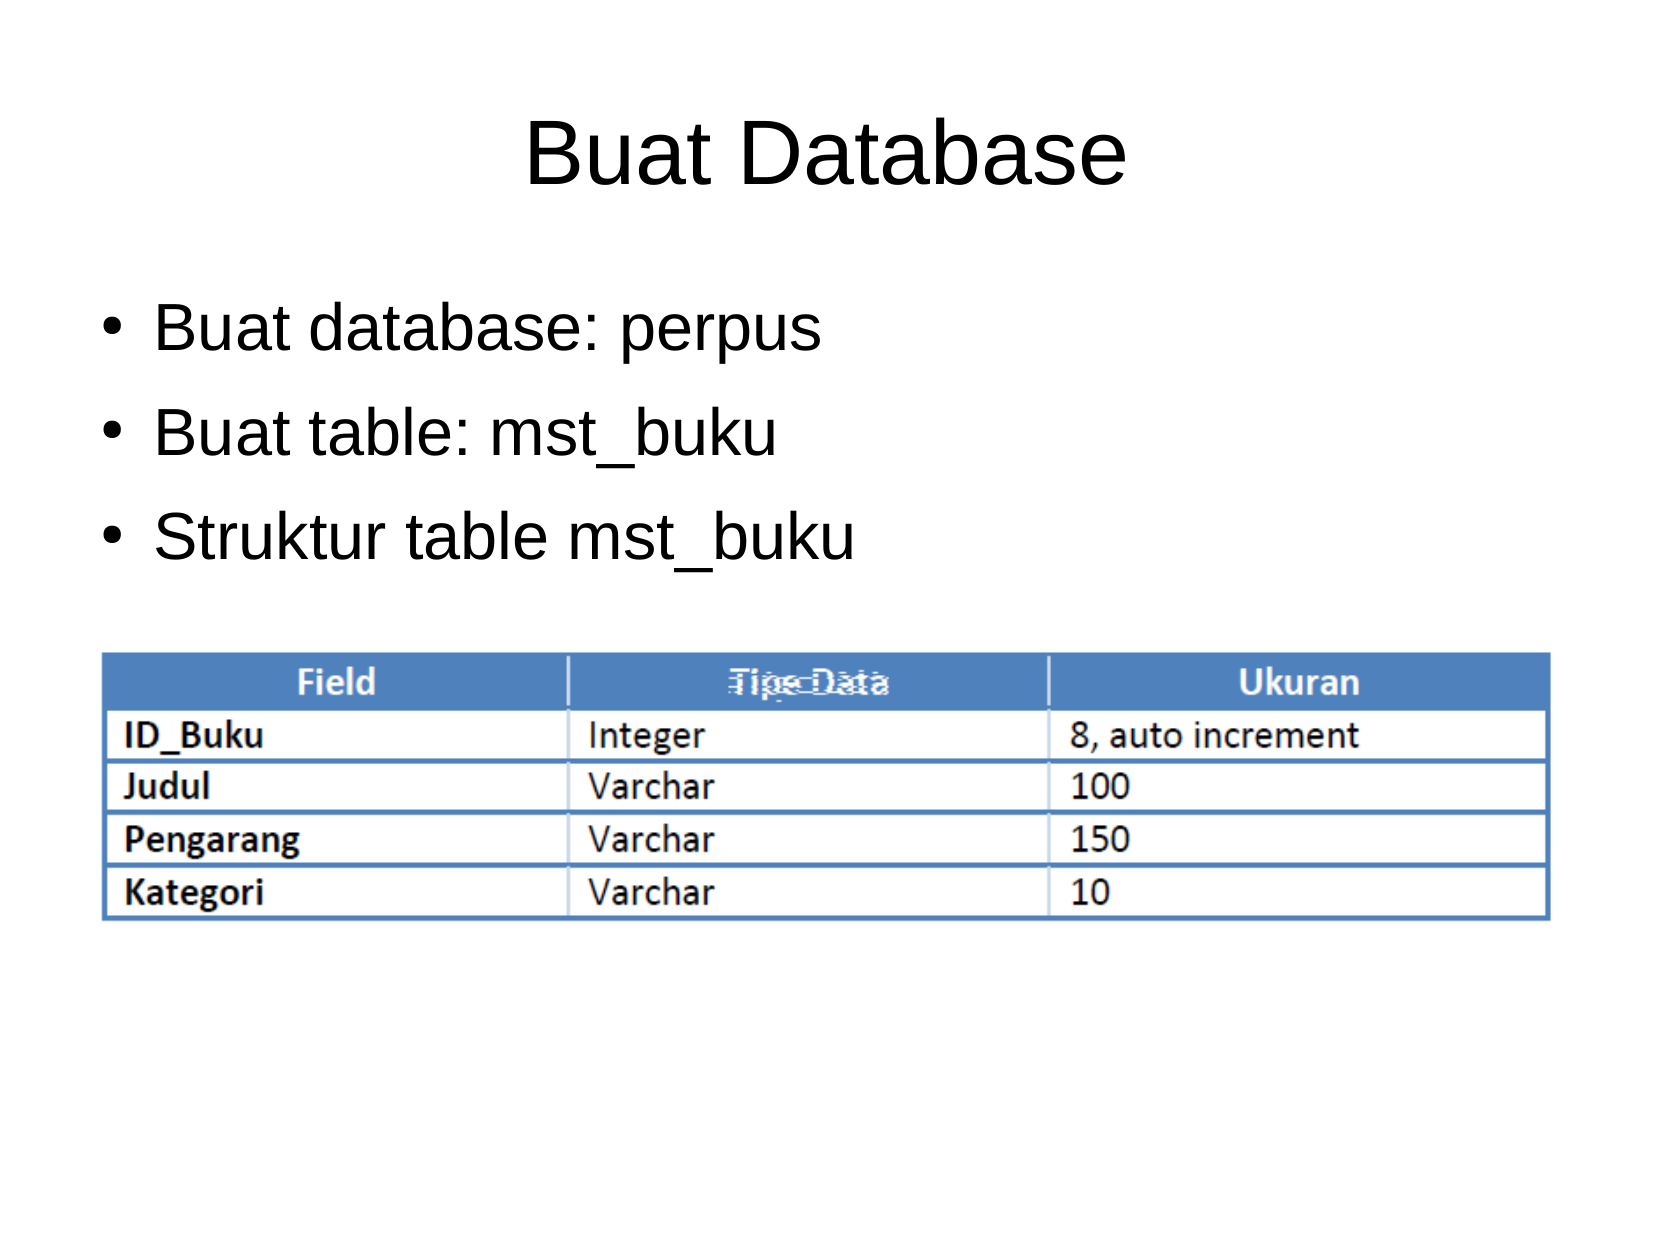

# Buat Database
Buat database: perpus
Buat table: mst_buku
Struktur table mst_buku